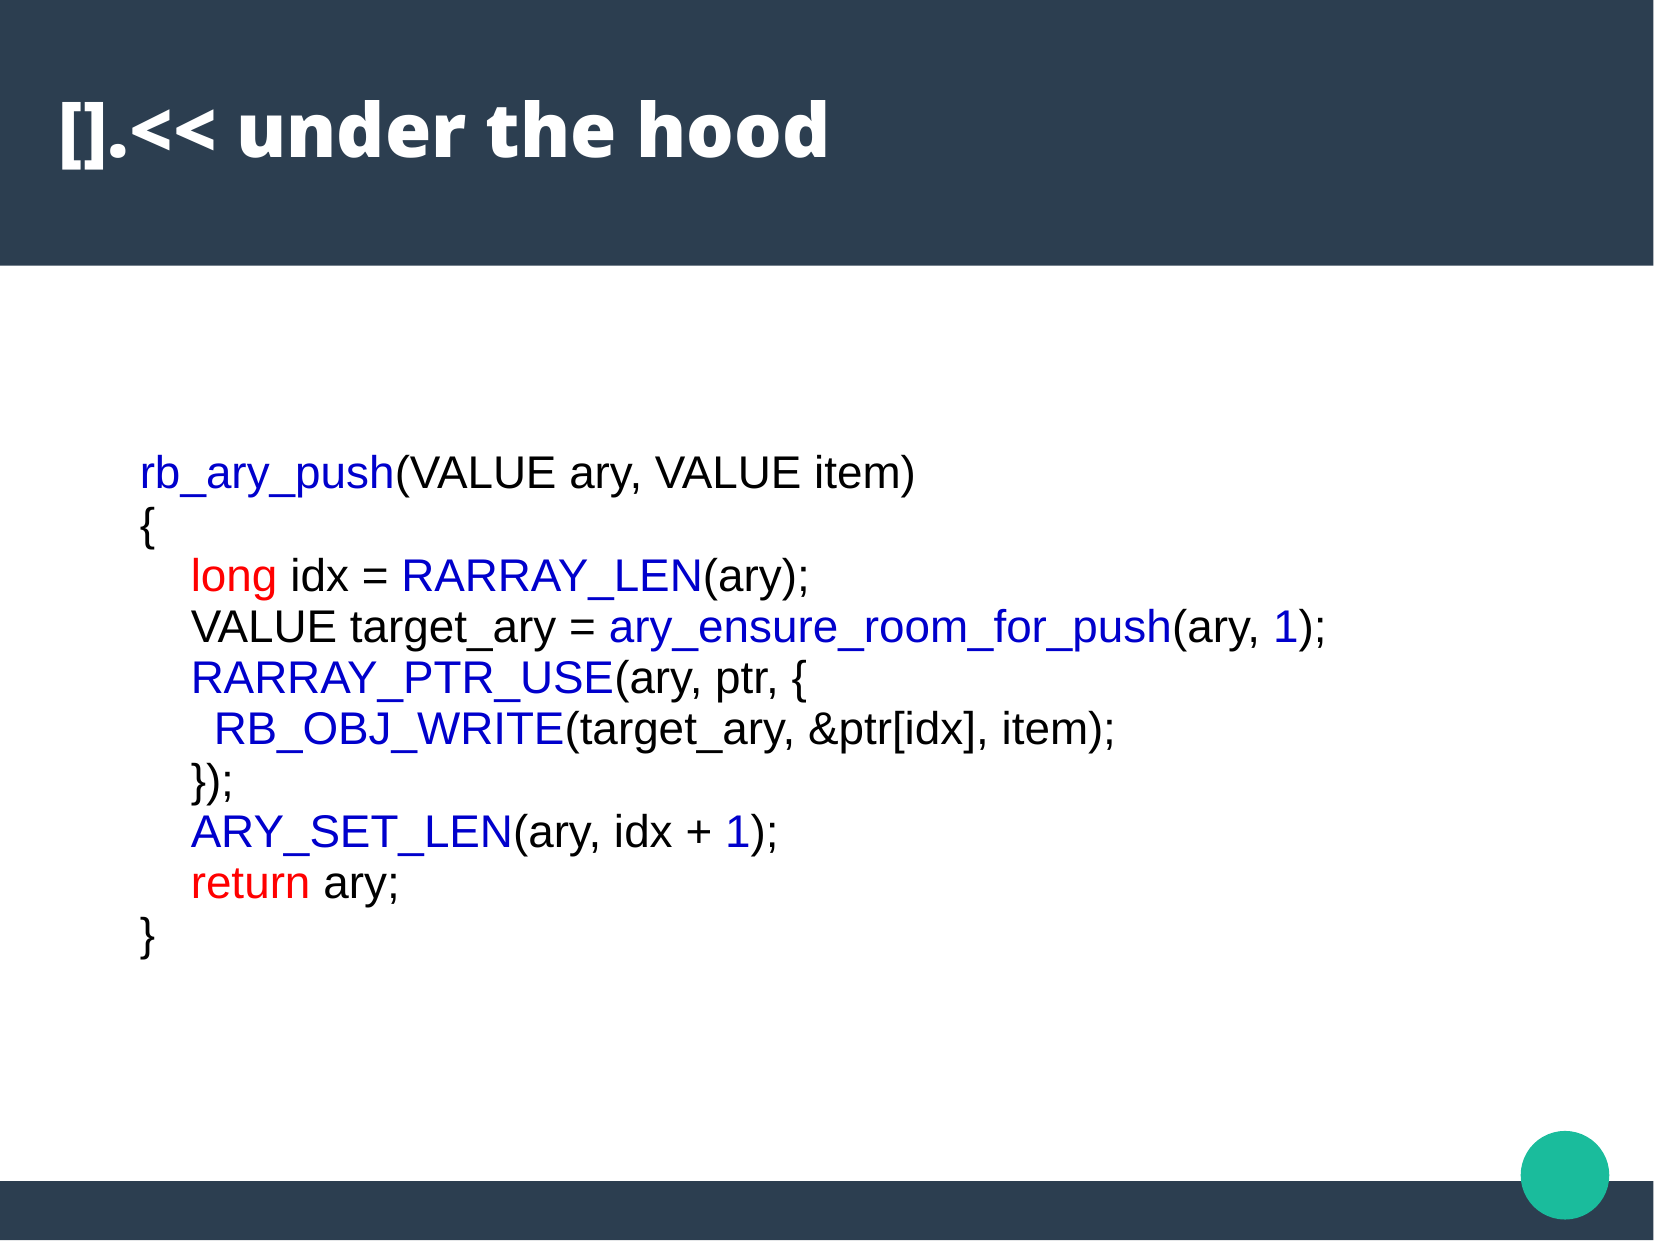

# [].<< under the hood
rb_ary_push(VALUE ary, VALUE item)
{
 long idx = RARRAY_LEN(ary);
 VALUE target_ary = ary_ensure_room_for_push(ary, 1);
 RARRAY_PTR_USE(ary, ptr, {
	RB_OBJ_WRITE(target_ary, &ptr[idx], item);
 });
 ARY_SET_LEN(ary, idx + 1);
 return ary;
}